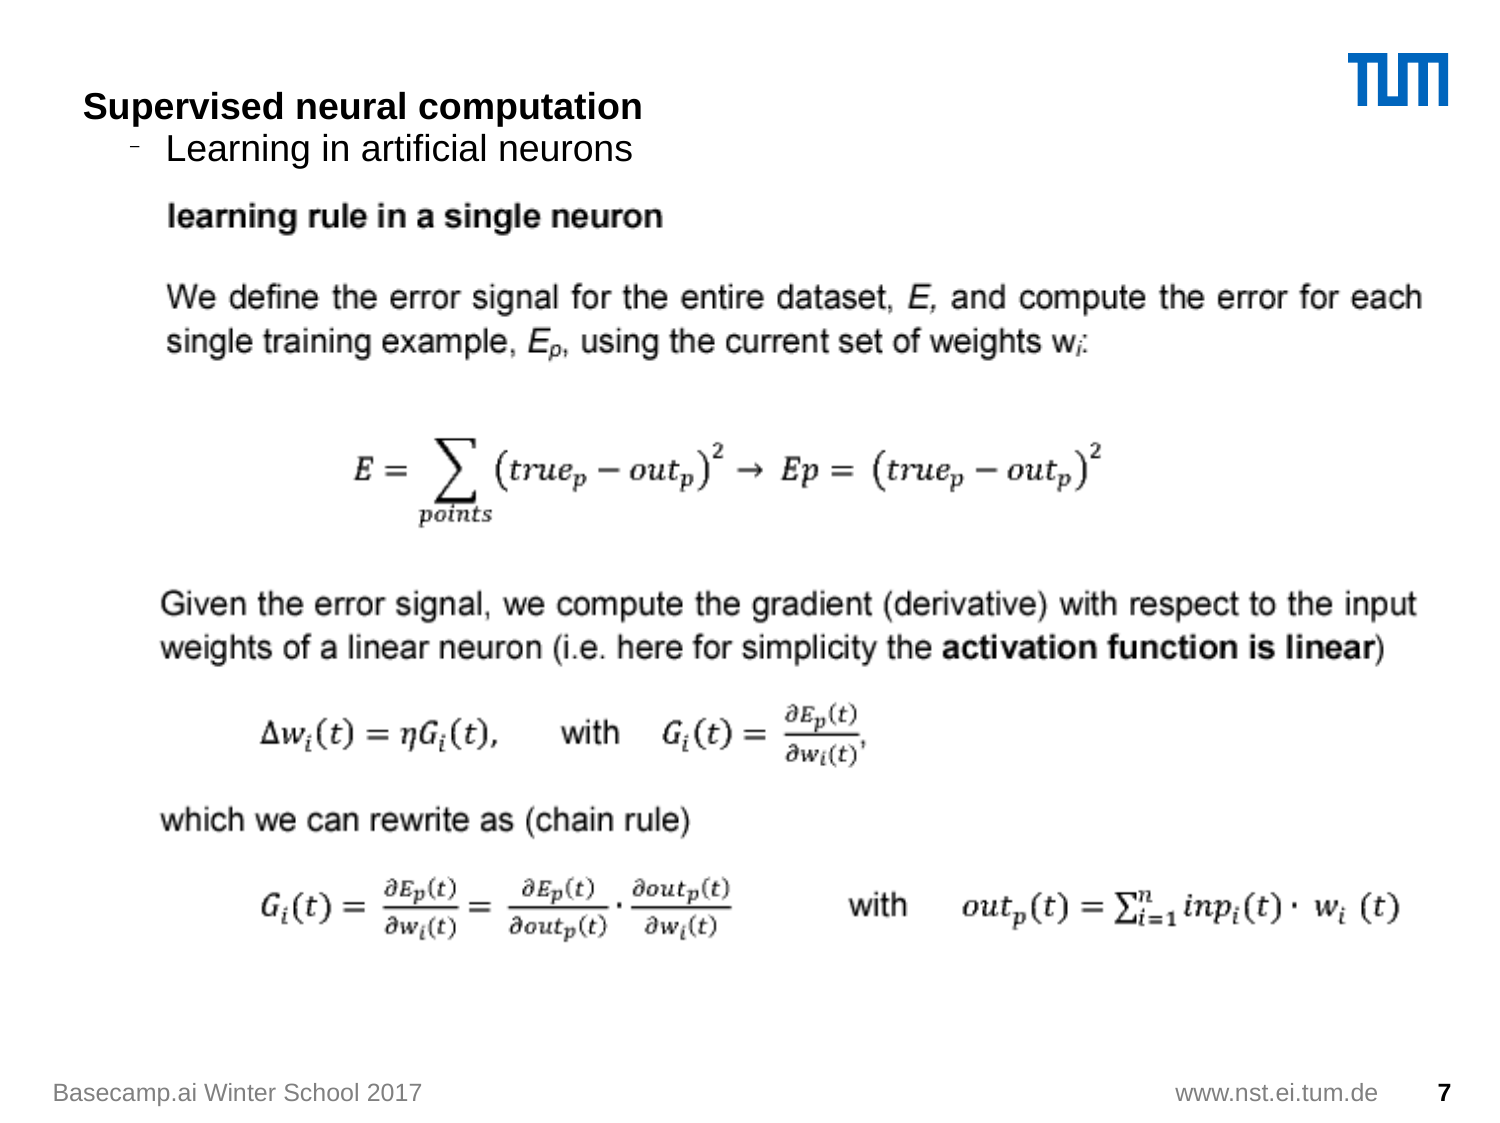

Supervised neural computation
Learning in artificial neurons
Basecamp.ai Winter School 2017
7